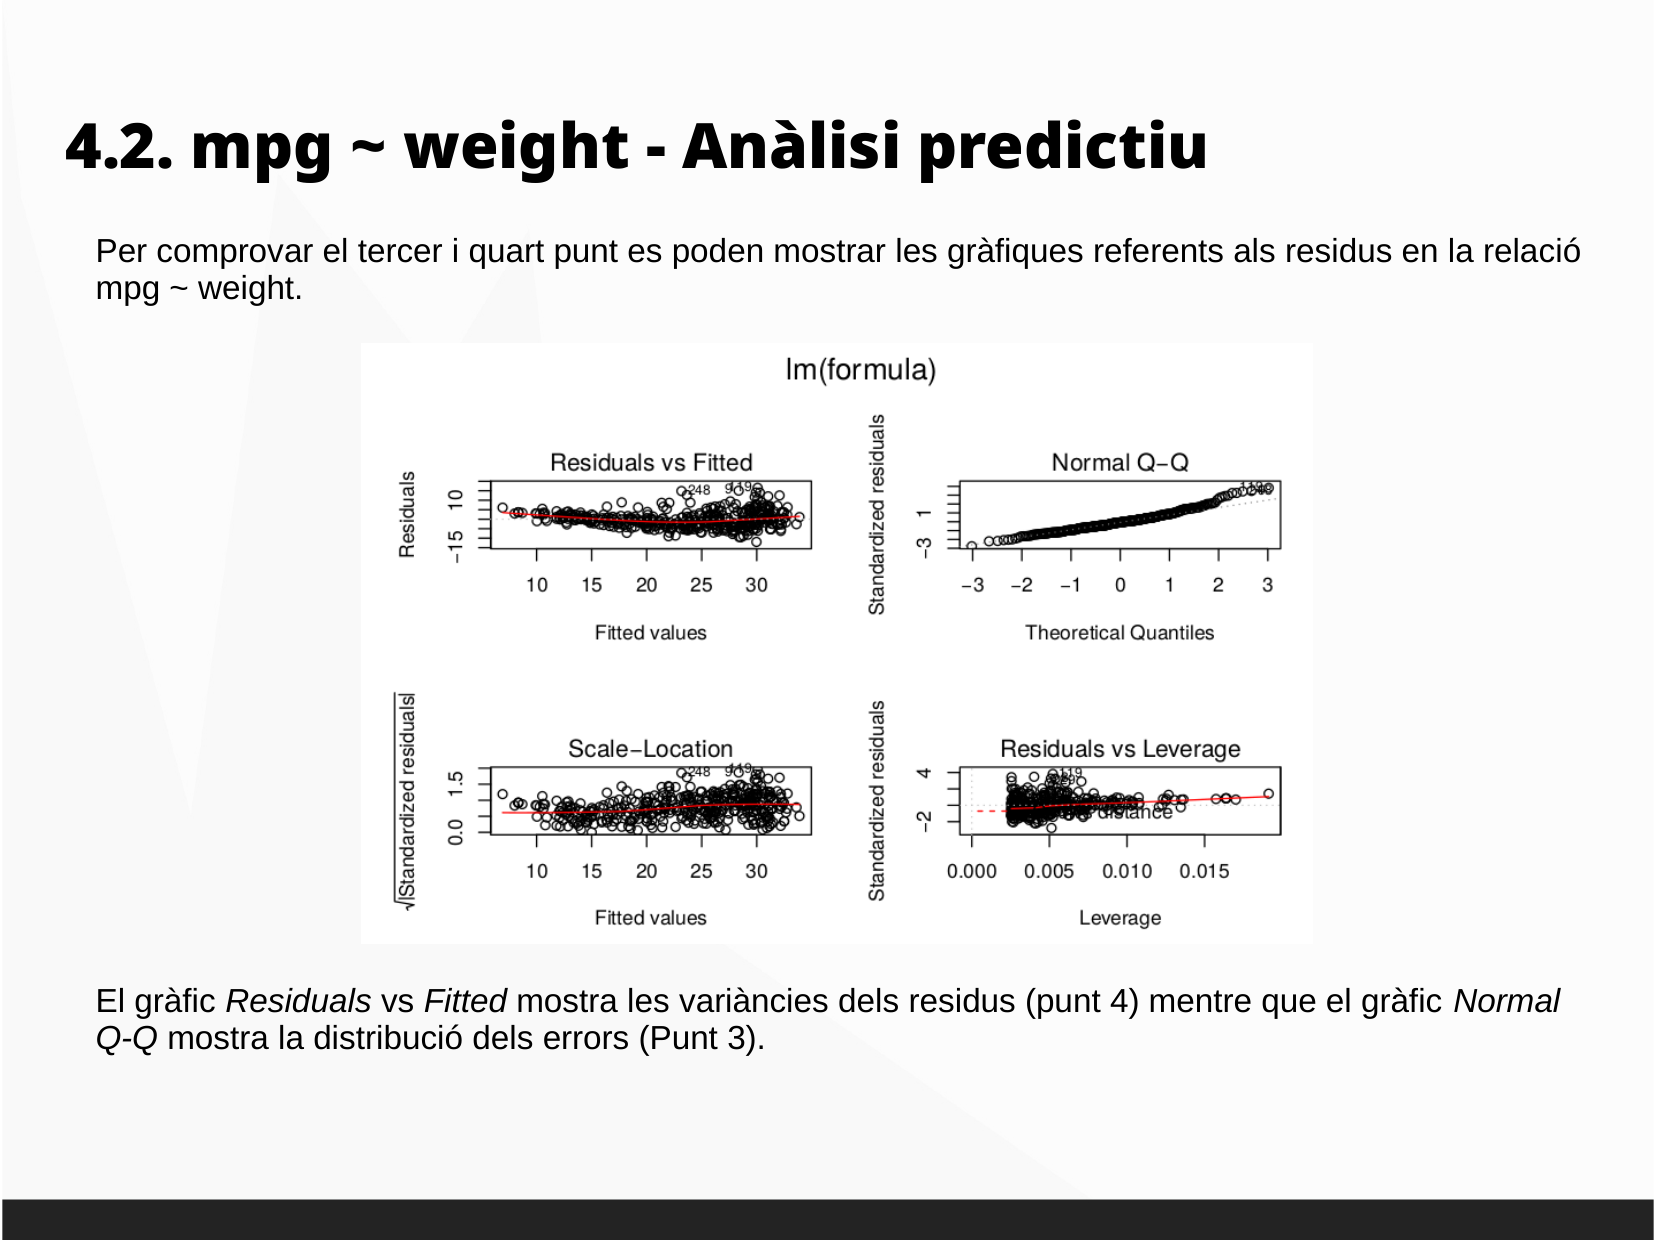

# 4.2. mpg ~ weight - Anàlisi predictiu
Per comprovar el tercer i quart punt es poden mostrar les gràfiques referents als residus en la relació mpg ~ weight.
El gràfic Residuals vs Fitted mostra les variàncies dels residus (punt 4) mentre que el gràfic Normal Q-Q mostra la distribució dels errors (Punt 3).